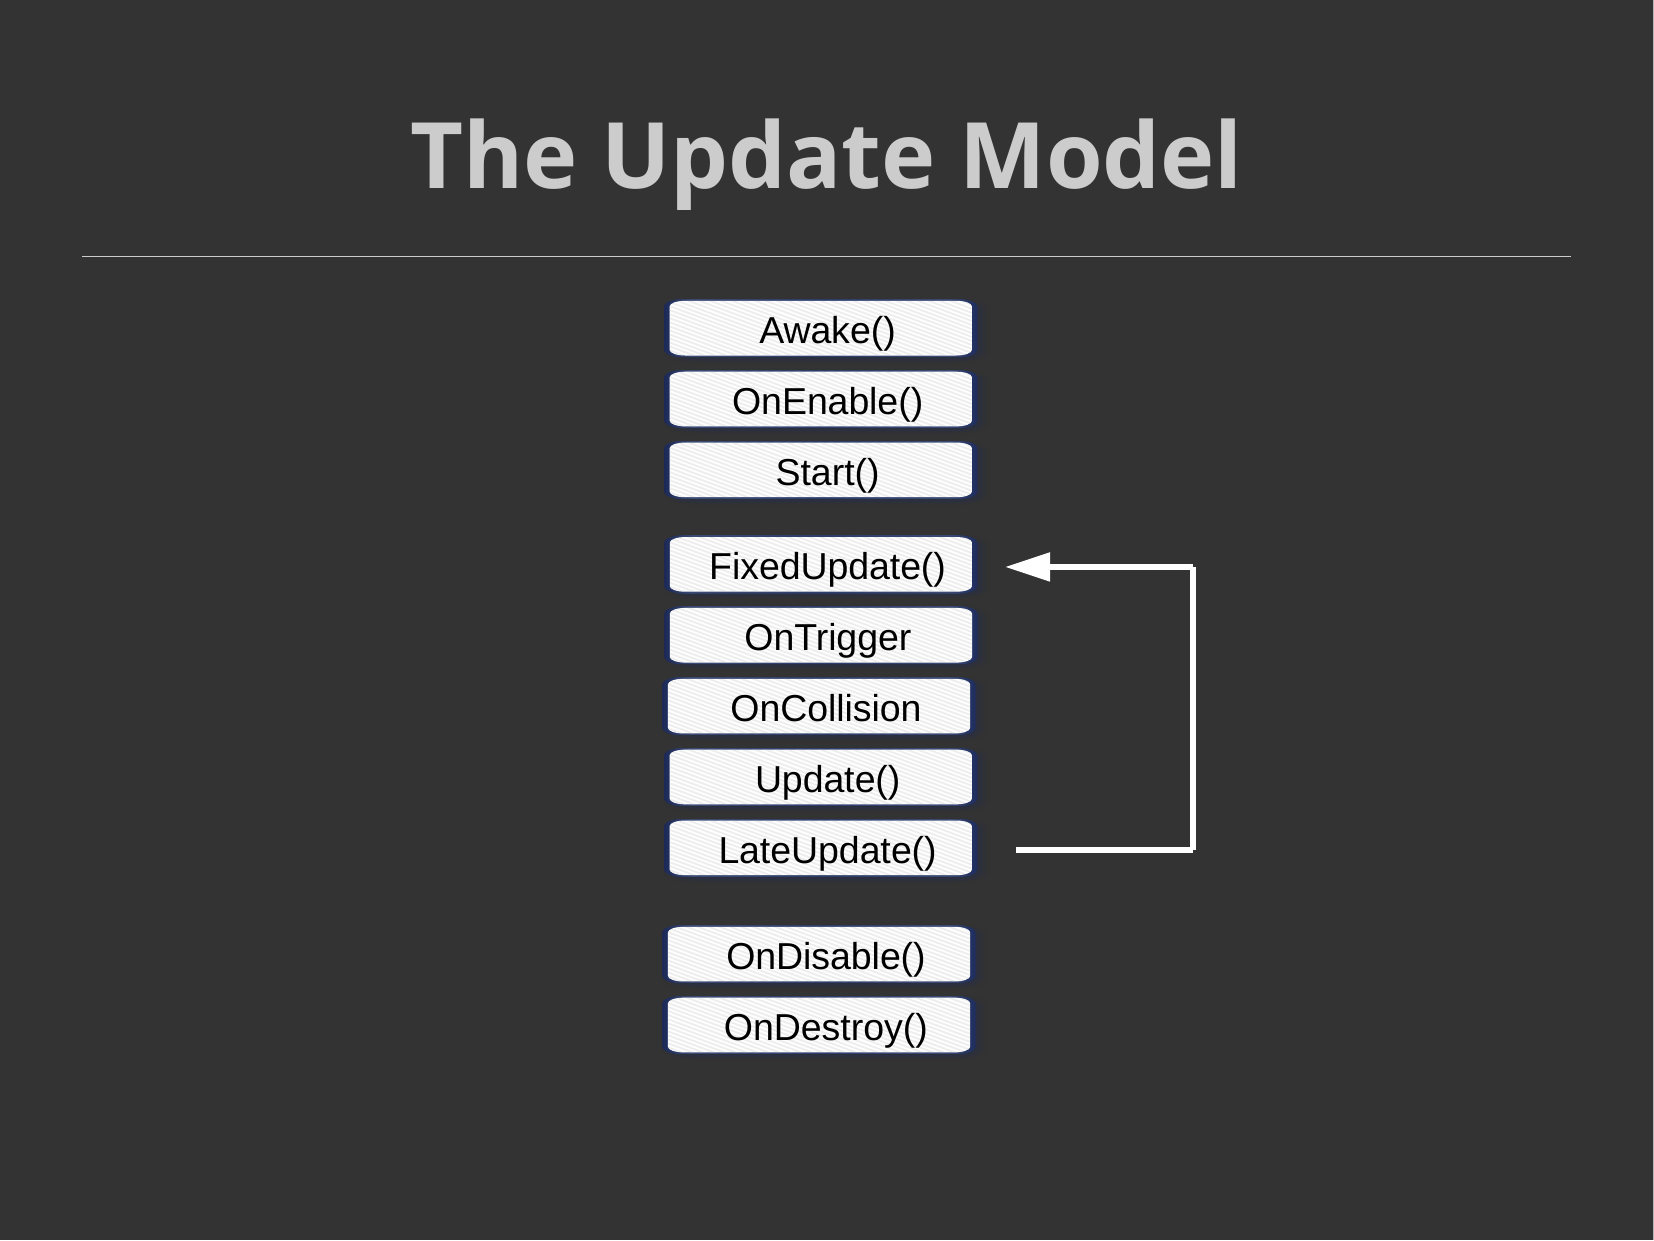

# The Update Model
Awake()
OnEnable()
Start()
FixedUpdate()
OnTrigger
OnCollision
Update()
LateUpdate()
OnDisable()
OnDestroy()